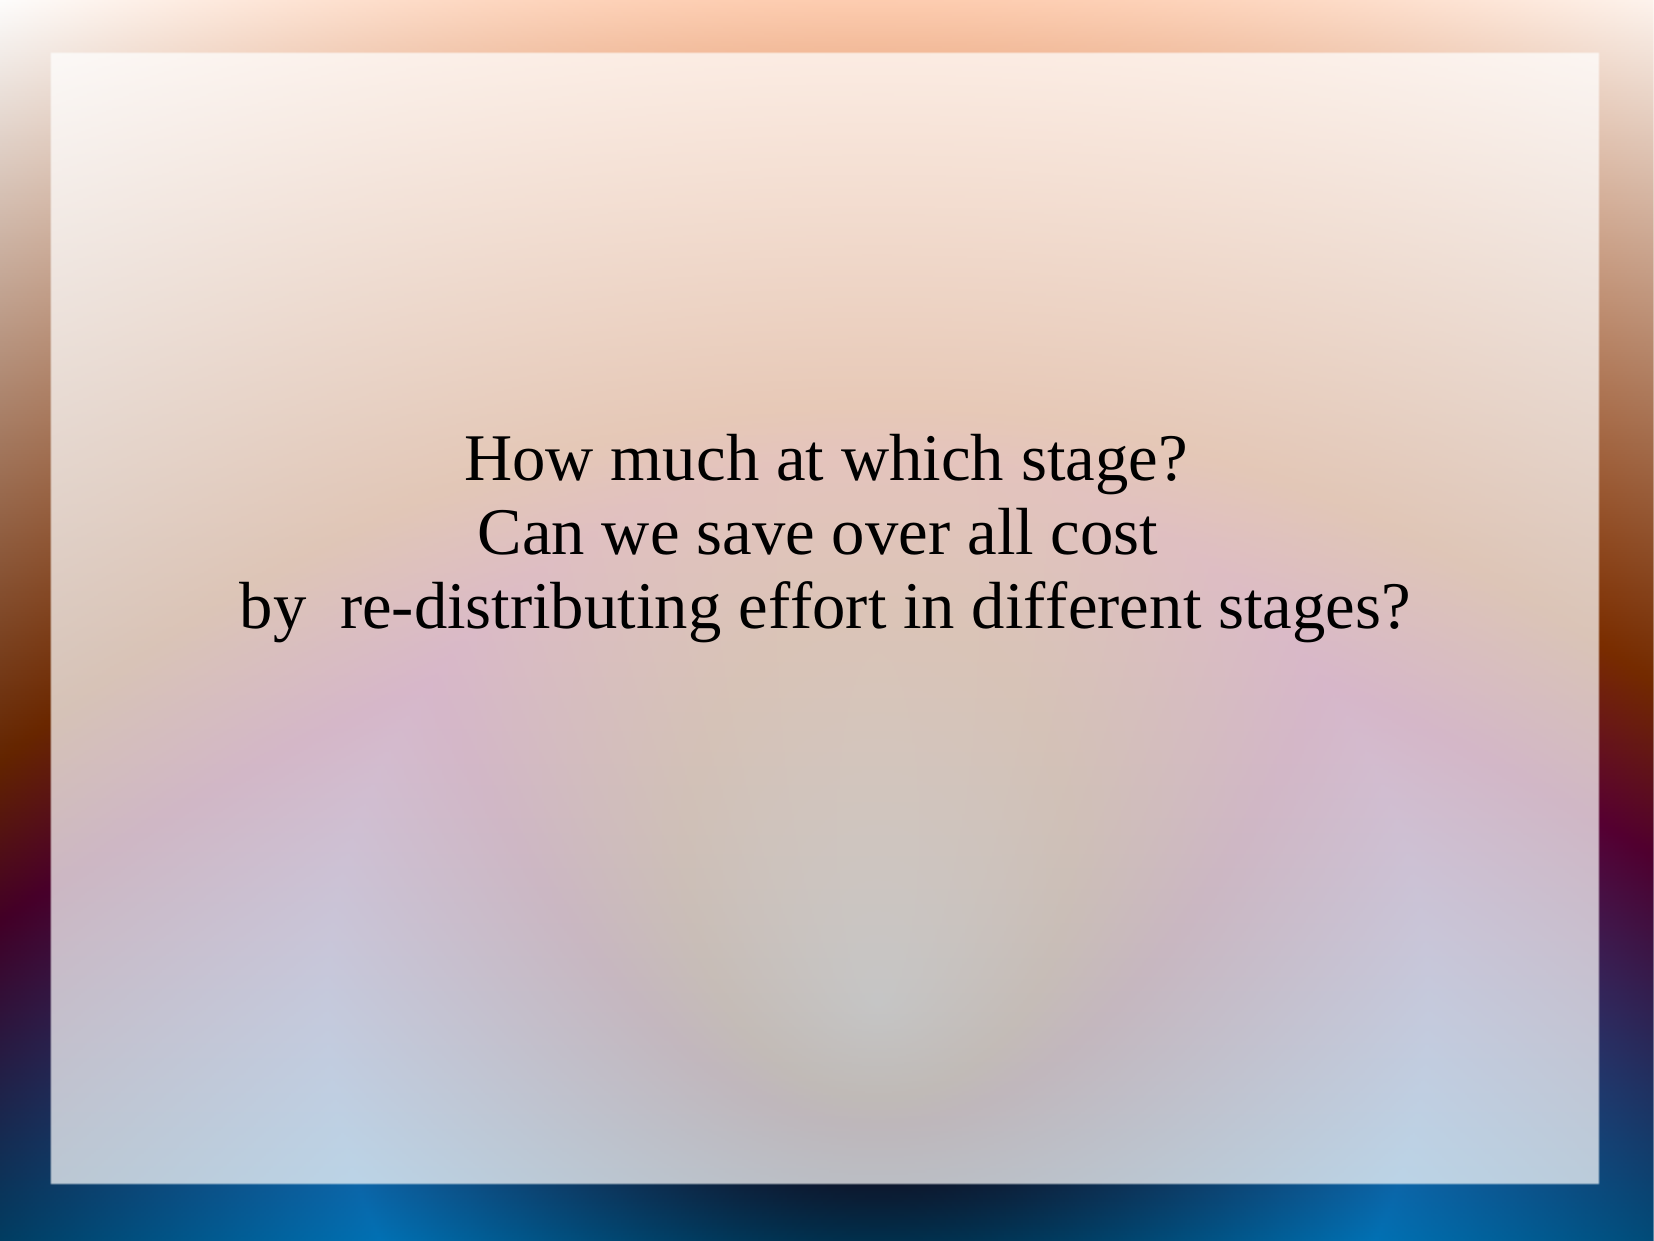

# How much at which stage?
Can we save over all cost
by re-distributing effort in different stages?